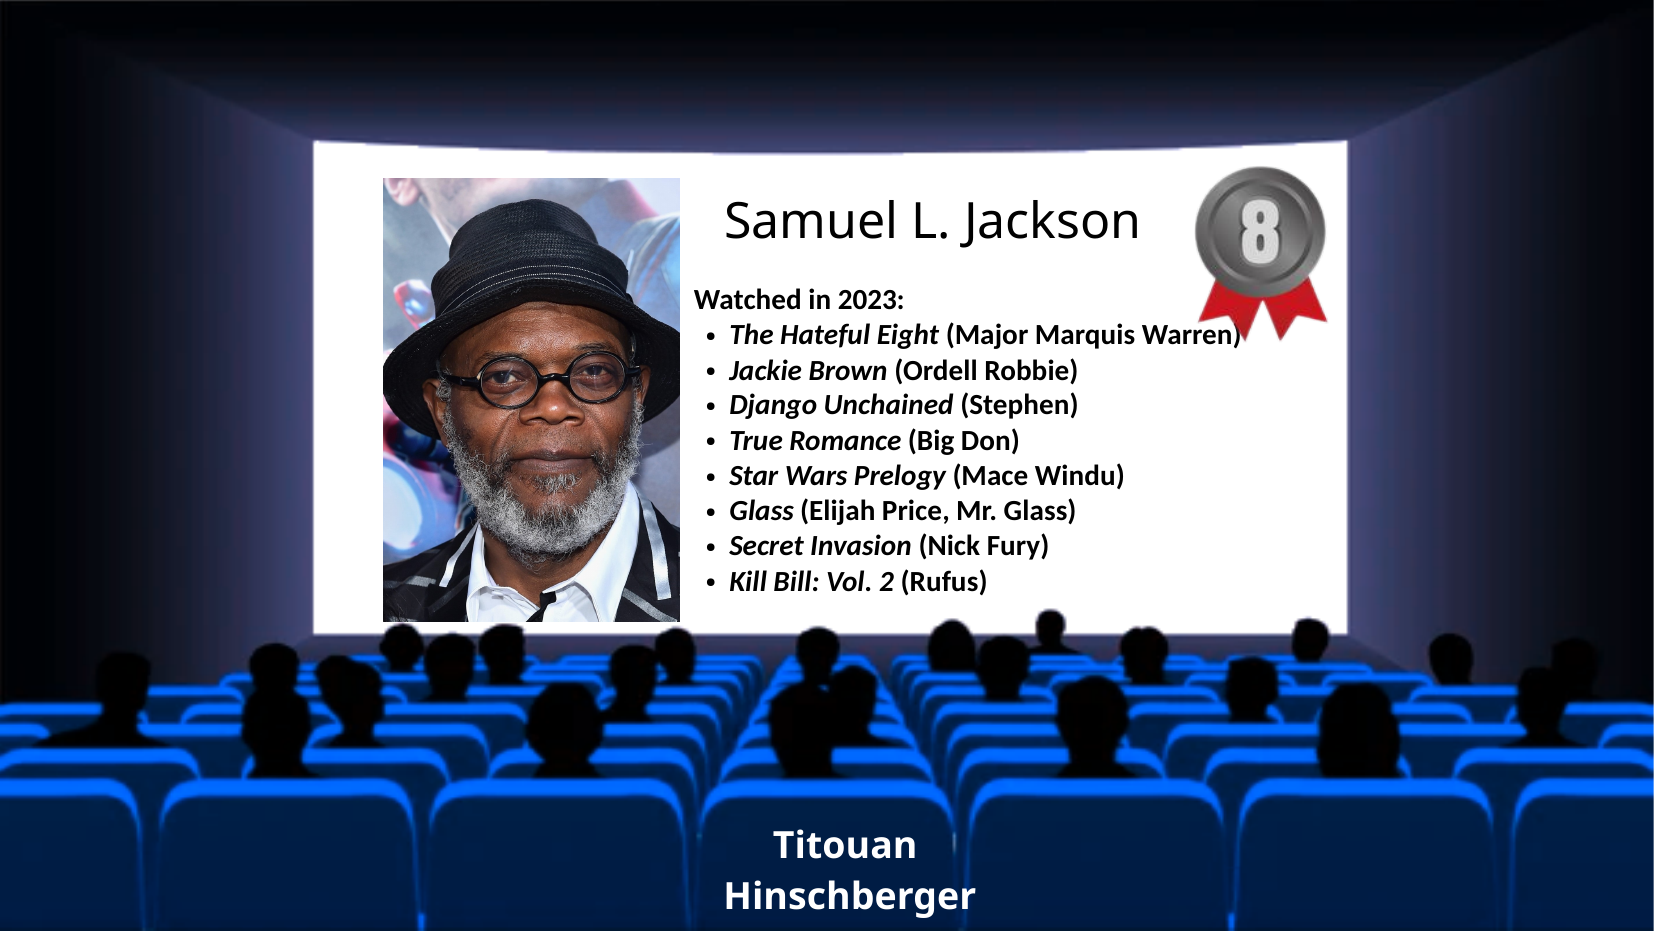

Samuel L. Jackson
Watched in 2023:
The Hateful Eight (Major Marquis Warren)
Jackie Brown (Ordell Robbie)
Django Unchained (Stephen)
True Romance (Big Don)
Star Wars Prelogy (Mace Windu)
Glass (Elijah Price, Mr. Glass)
Secret Invasion (Nick Fury)
Kill Bill: Vol. 2 (Rufus)